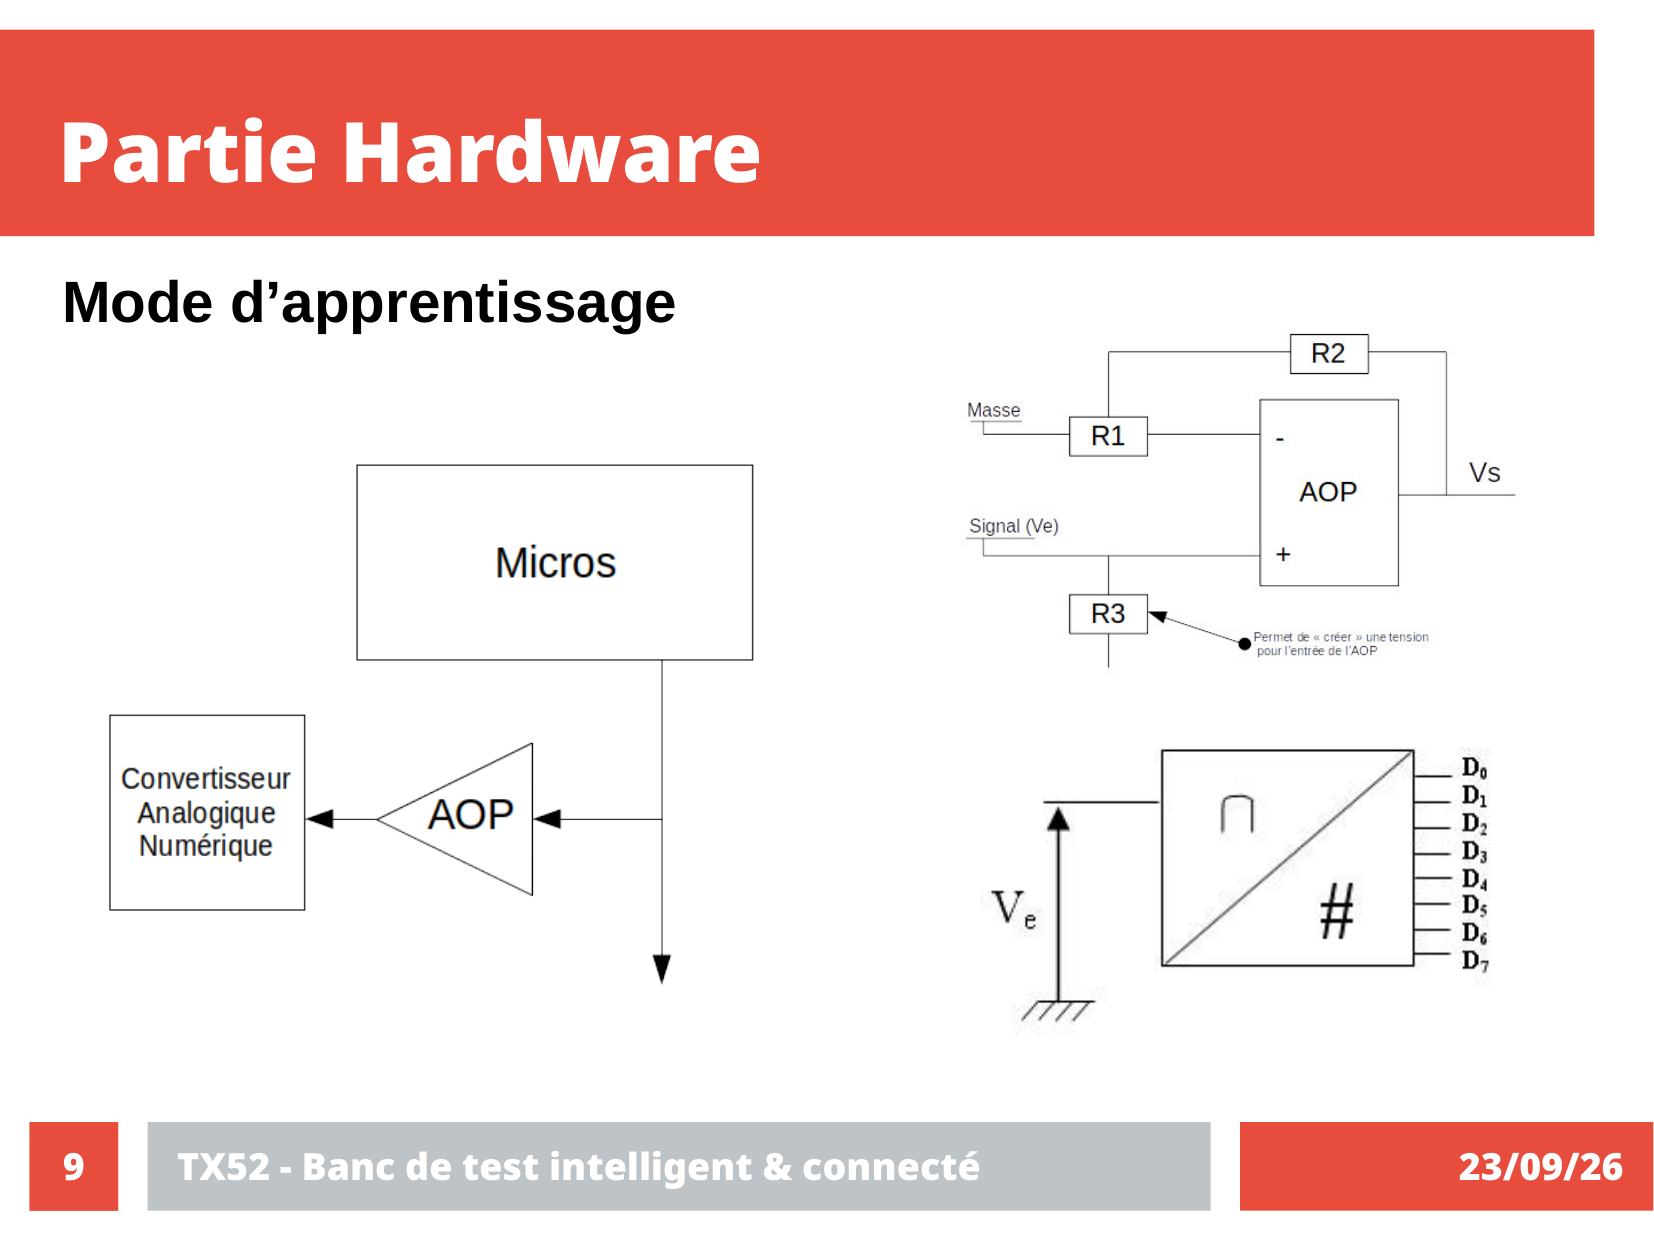

# Partie Hardware
Mode d’apprentissage
9
TX52 - Banc de test intelligent & connecté